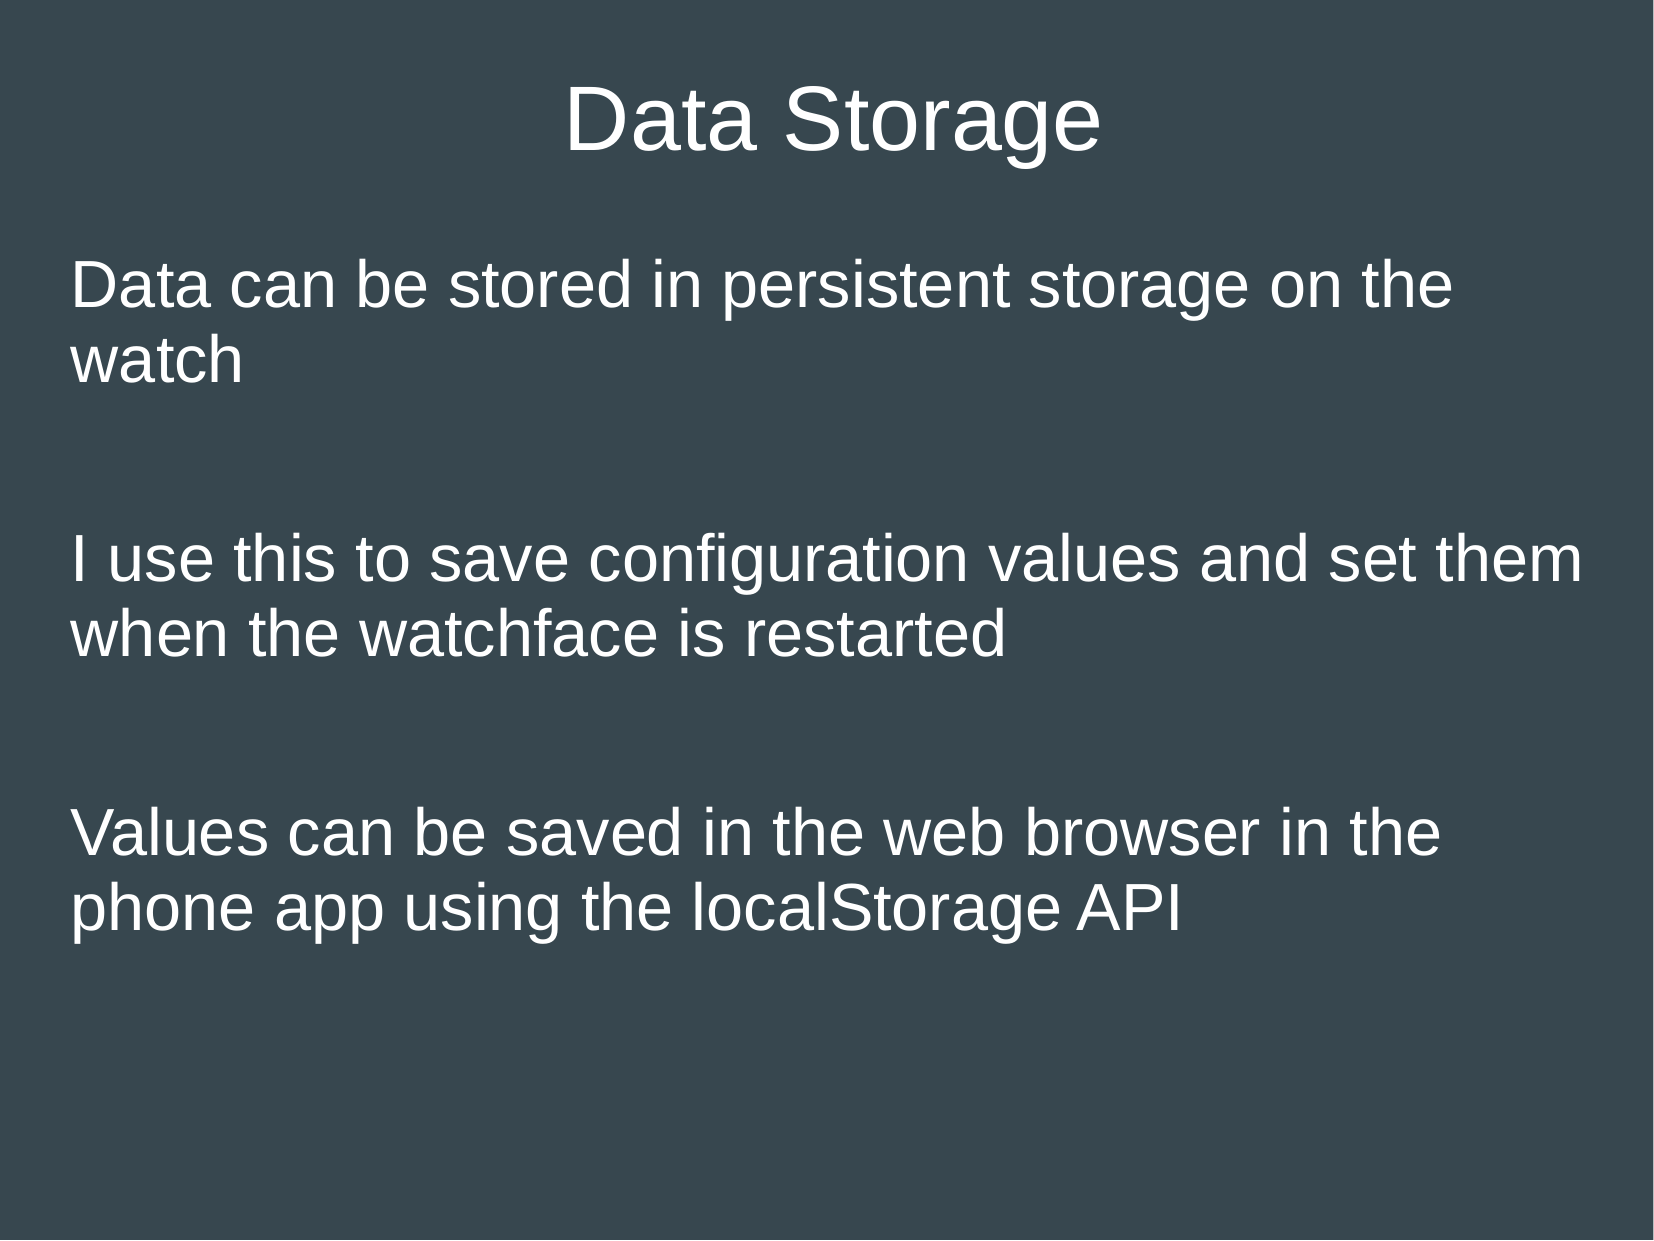

# Data Storage
Data can be stored in persistent storage on the watch
I use this to save configuration values and set them when the watchface is restarted
Values can be saved in the web browser in the phone app using the localStorage API